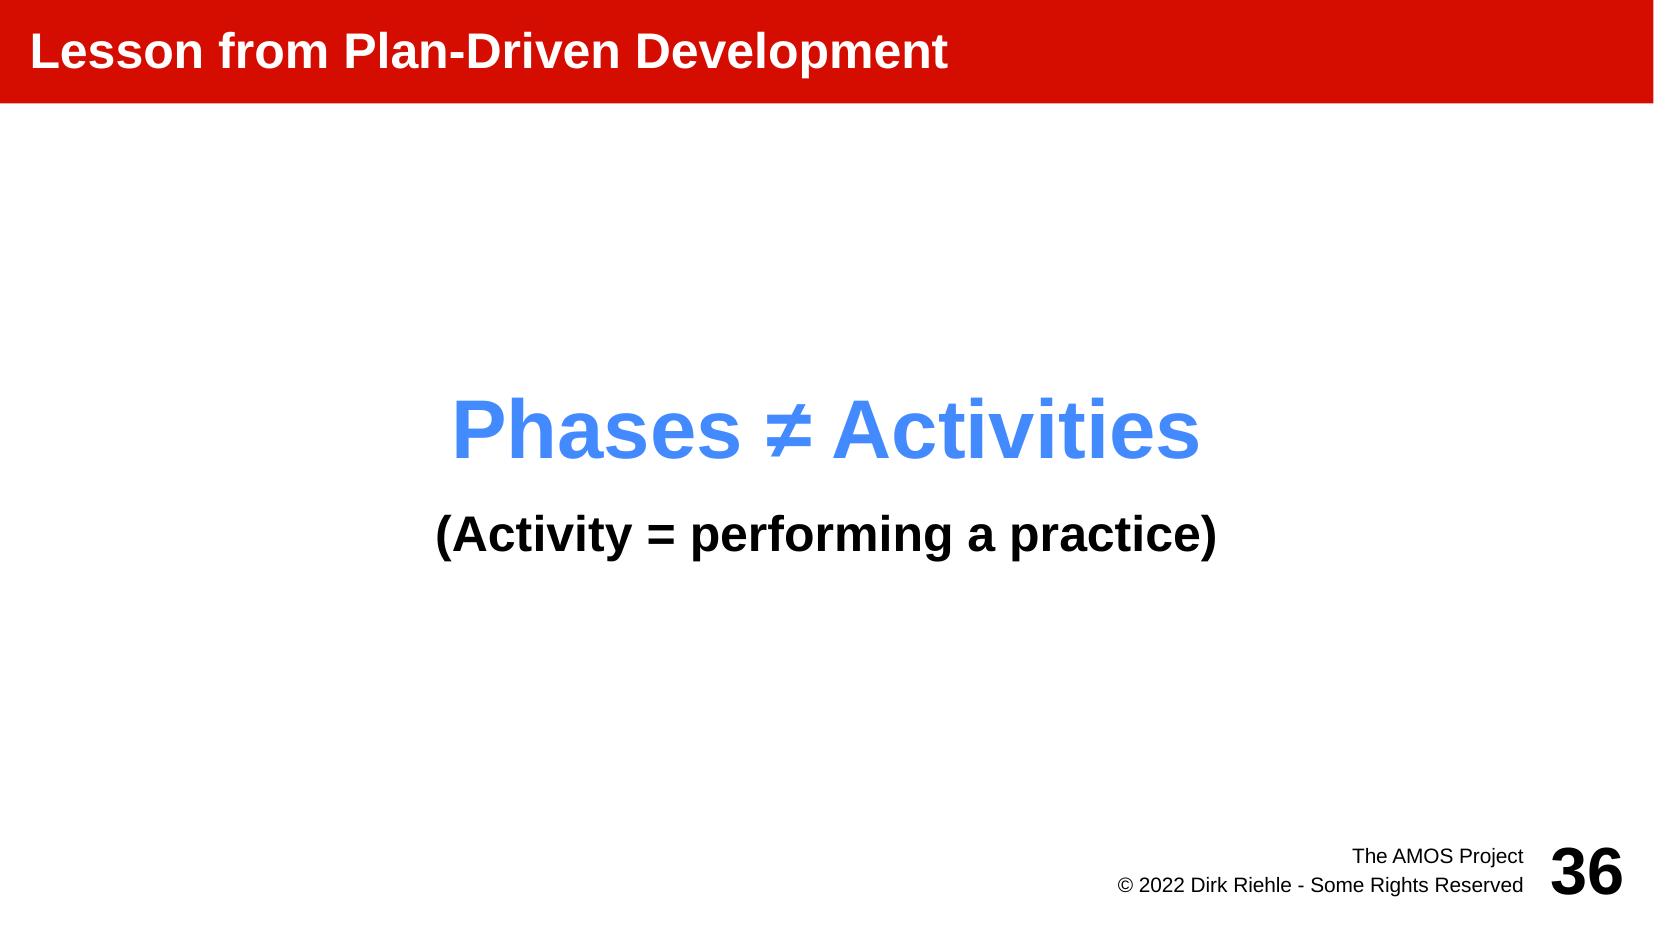

# Lesson from Plan-Driven Development
Phases ≠ Activities
(Activity = performing a practice)
The AMOS Project
36
© 2022 Dirk Riehle - Some Rights Reserved